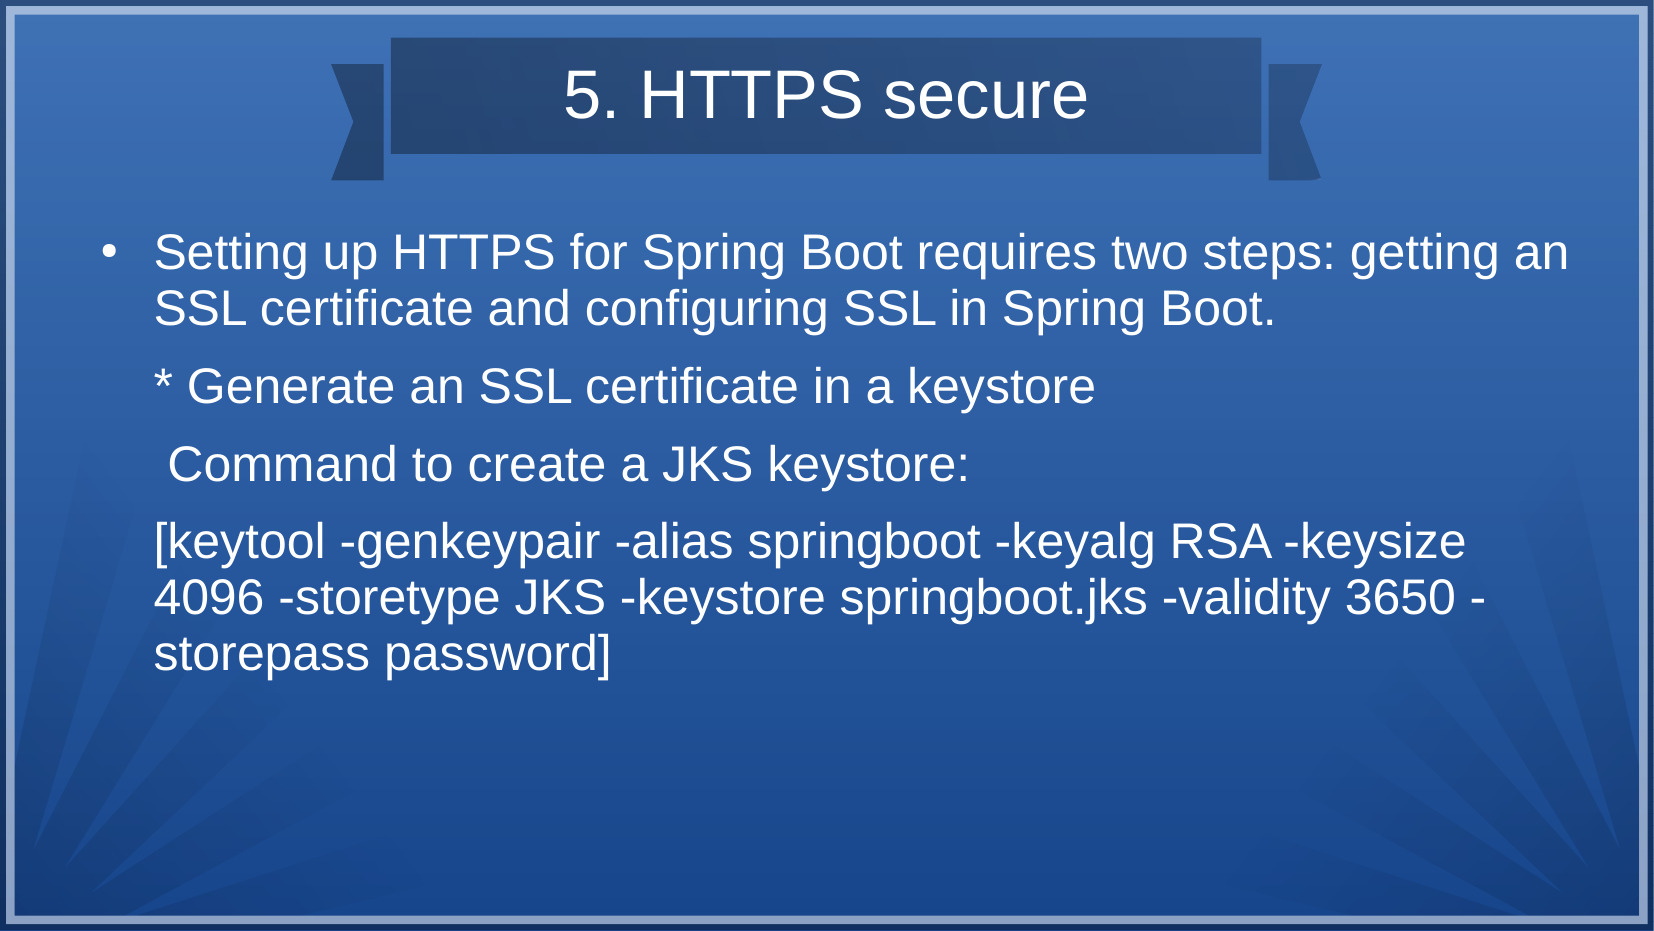

# 5. HTTPS secure
Setting up HTTPS for Spring Boot requires two steps: getting an SSL certificate and configuring SSL in Spring Boot.
* Generate an SSL certificate in a keystore
 Command to create a JKS keystore:
[keytool -genkeypair -alias springboot -keyalg RSA -keysize 4096 -storetype JKS -keystore springboot.jks -validity 3650 -storepass password]